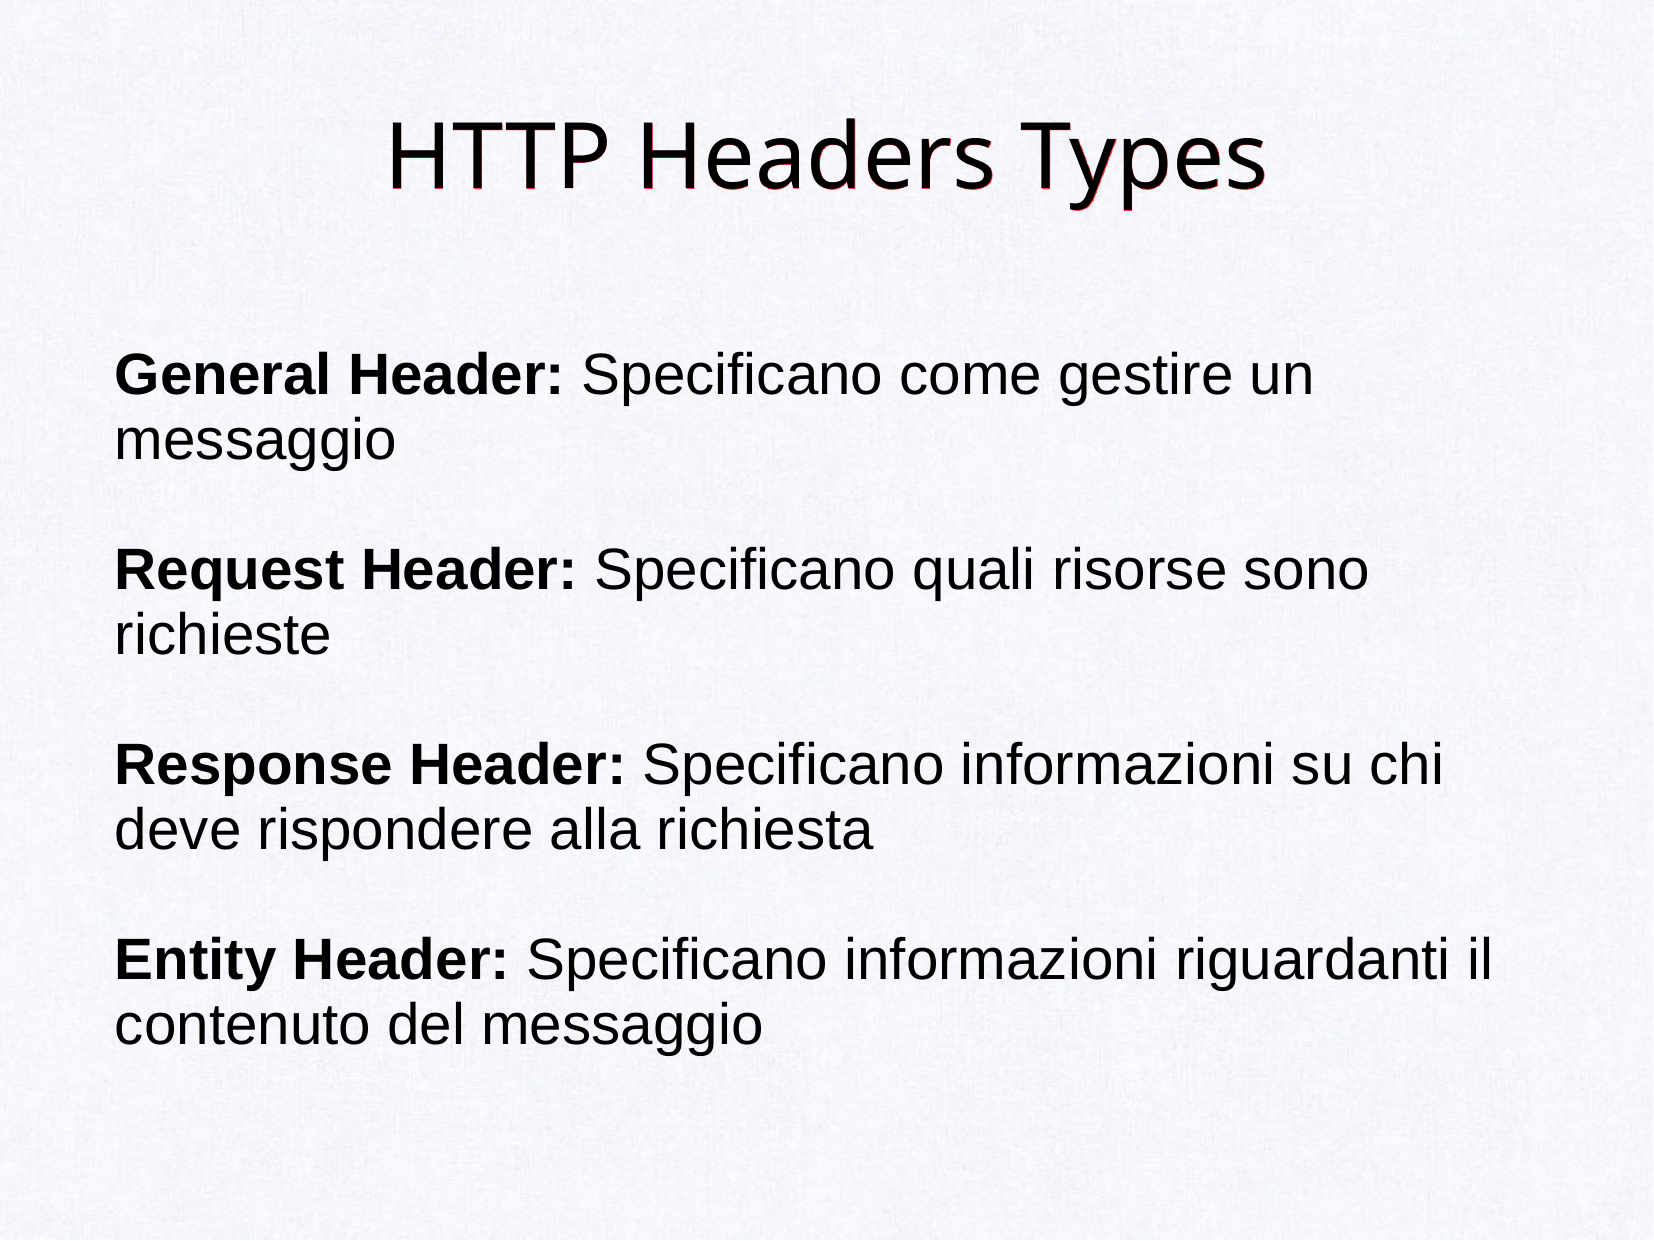

# HTTP Headers Types
General Header: Specificano come gestire un messaggio
Request Header: Specificano quali risorse sono richieste
Response Header: Specificano informazioni su chi deve rispondere alla richiesta
Entity Header: Specificano informazioni riguardanti il contenuto del messaggio